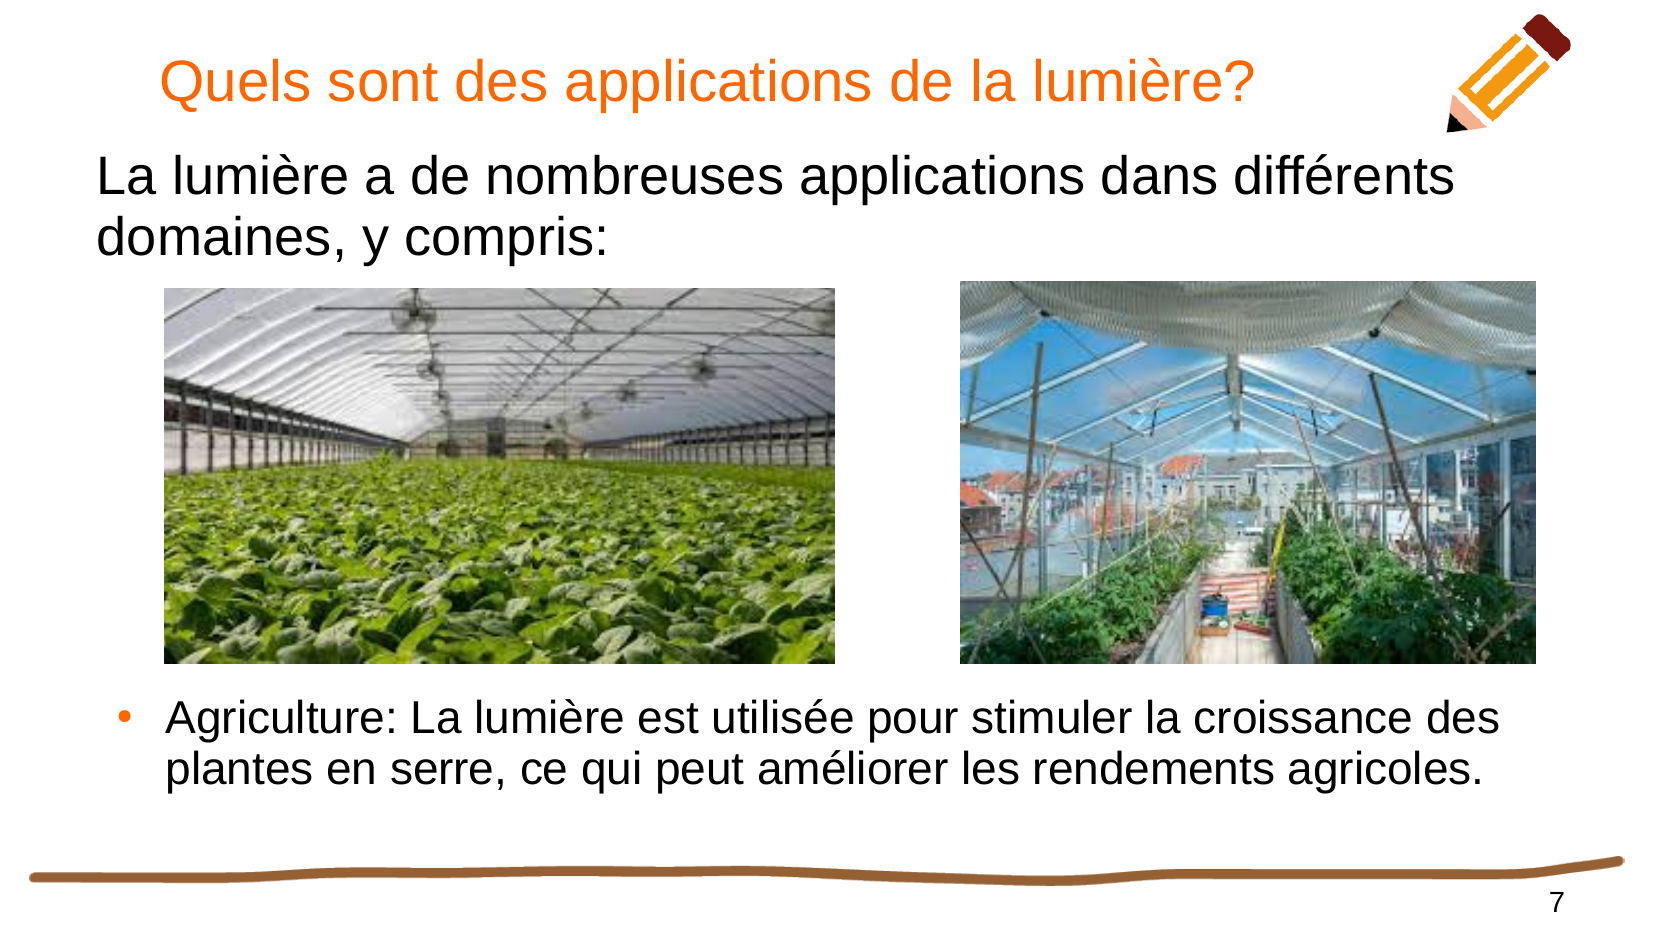

# Quels sont des applications de la lumière?
La lumière a de nombreuses applications dans différents
domaines, y compris:
Agriculture: La lumière est utilisée pour stimuler la croissance des plantes en serre, ce qui peut améliorer les rendements agricoles.
7